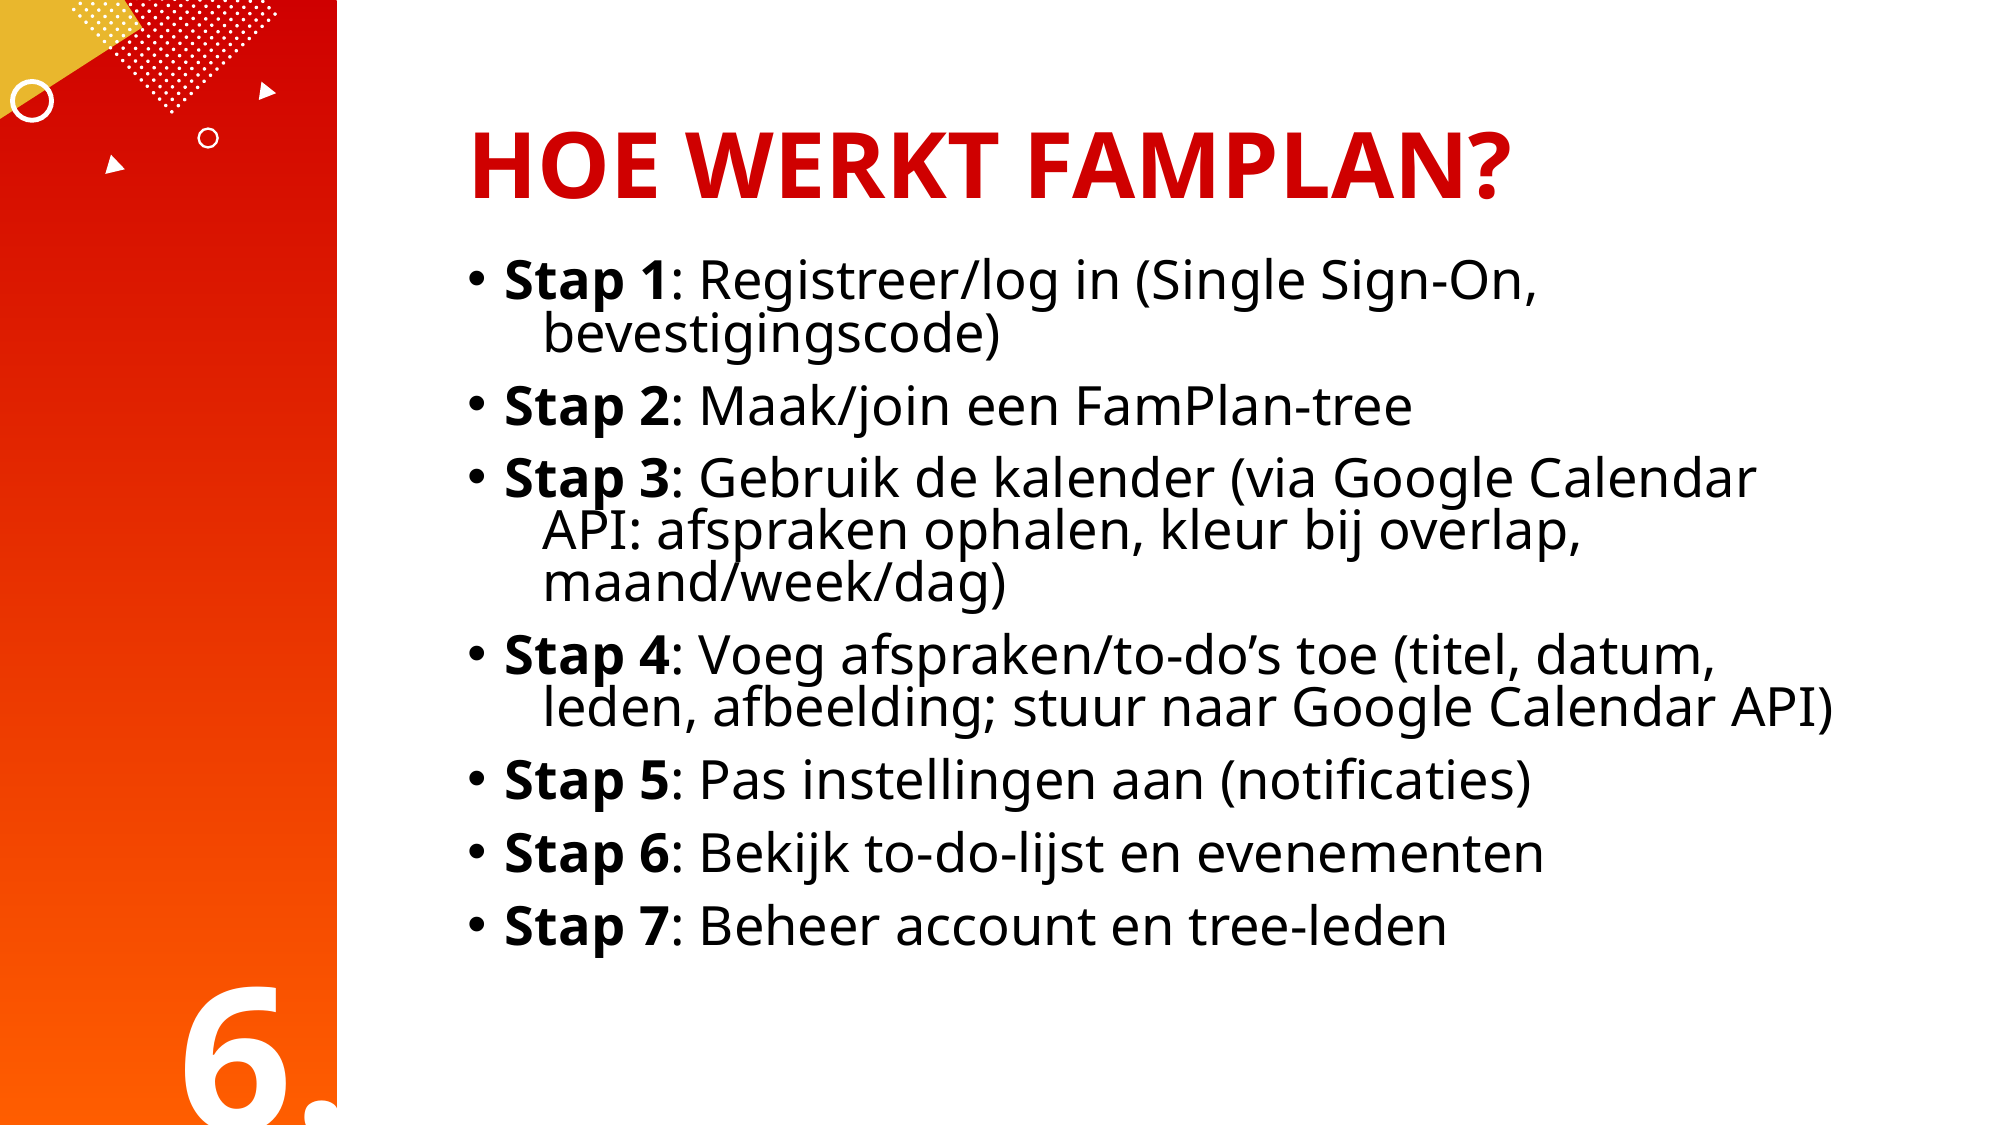

# HOE WERKT FAMPLAN?
Stap 1: Registreer/log in (Single Sign-On, bevestigingscode)
Stap 2: Maak/join een FamPlan-tree
Stap 3: Gebruik de kalender (via Google Calendar API: afspraken ophalen, kleur bij overlap, maand/week/dag)
Stap 4: Voeg afspraken/to-do’s toe (titel, datum, leden, afbeelding; stuur naar Google Calendar API)
Stap 5: Pas instellingen aan (notificaties)
Stap 6: Bekijk to-do-lijst en evenementen
Stap 7: Beheer account en tree-leden
6.